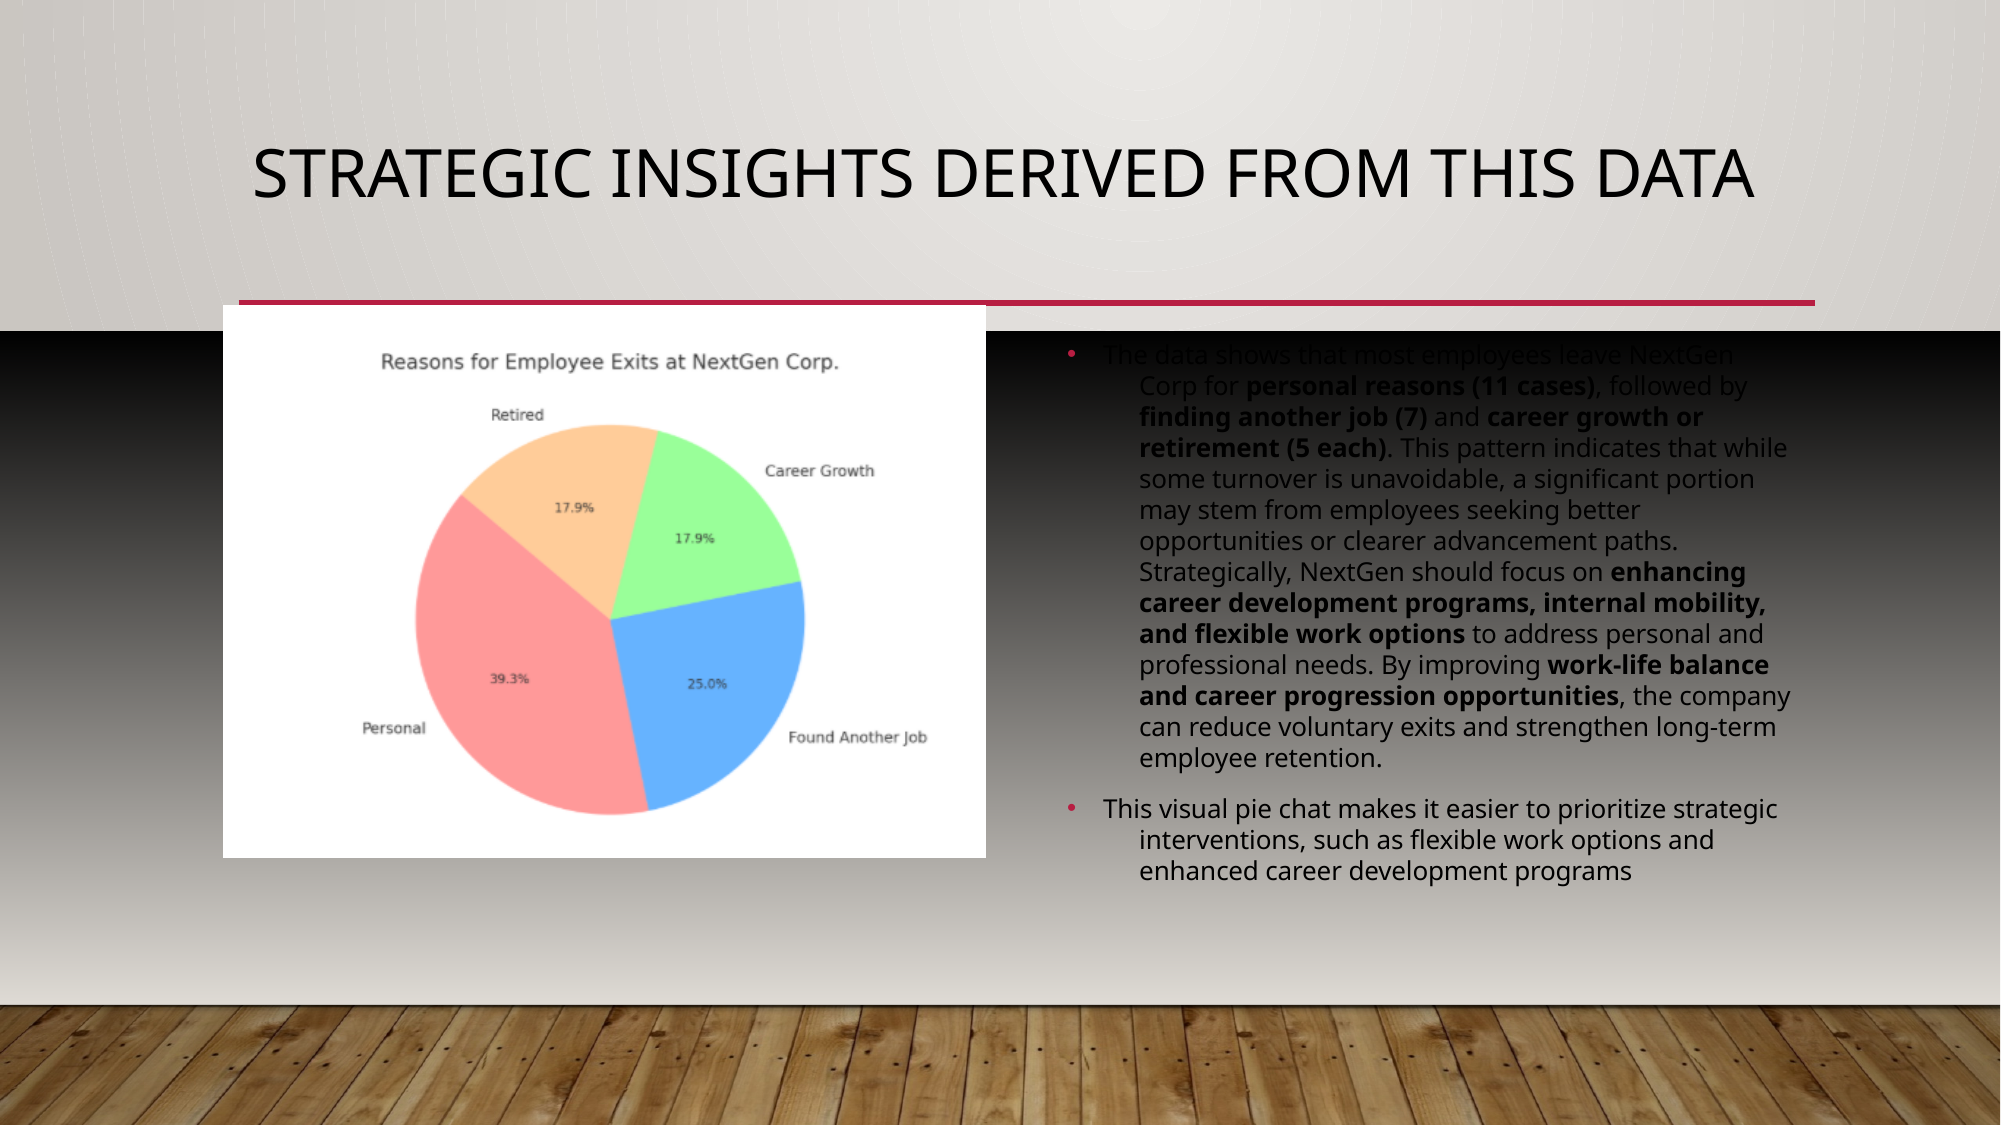

# Strategic insights derived from tHIS data
The data shows that most employees leave NextGen Corp for personal reasons (11 cases), followed by finding another job (7) and career growth or retirement (5 each). This pattern indicates that while some turnover is unavoidable, a significant portion may stem from employees seeking better opportunities or clearer advancement paths. Strategically, NextGen should focus on enhancing career development programs, internal mobility, and flexible work options to address personal and professional needs. By improving work-life balance and career progression opportunities, the company can reduce voluntary exits and strengthen long-term employee retention.
This visual pie chat makes it easier to prioritize strategic interventions, such as flexible work options and enhanced career development programs